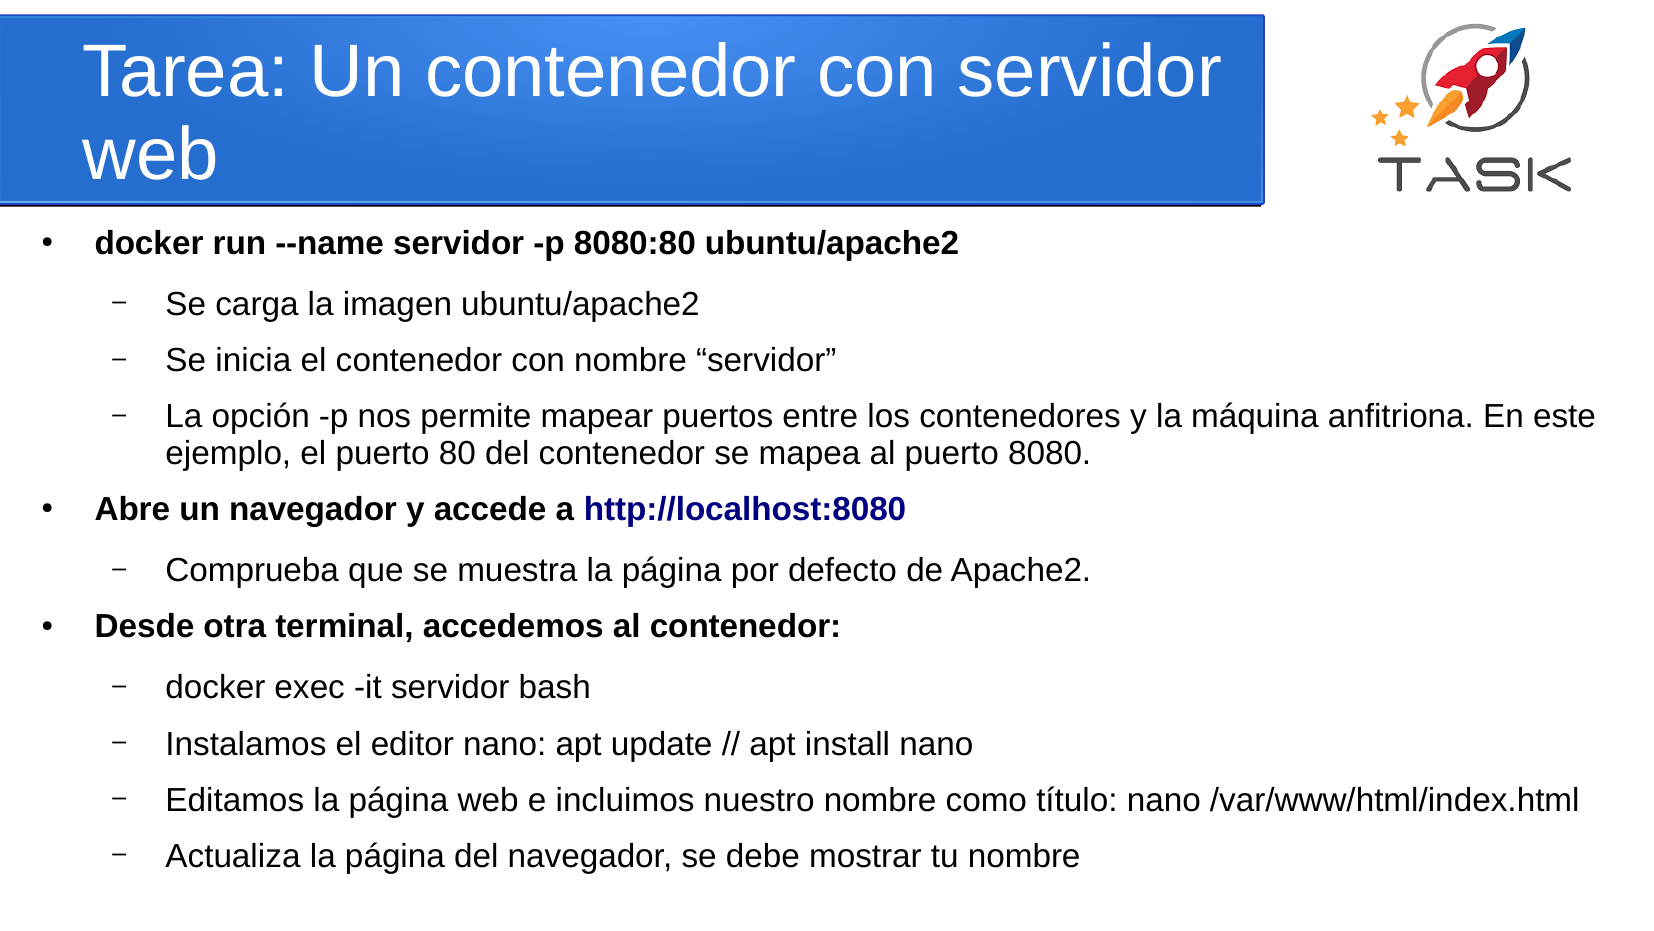

# Tarea: Un contenedor con servidor web
docker run --name servidor -p 8080:80 ubuntu/apache2
Se carga la imagen ubuntu/apache2
Se inicia el contenedor con nombre “servidor”
La opción -p nos permite mapear puertos entre los contenedores y la máquina anfitriona. En este ejemplo, el puerto 80 del contenedor se mapea al puerto 8080.
Abre un navegador y accede a http://localhost:8080
Comprueba que se muestra la página por defecto de Apache2.
Desde otra terminal, accedemos al contenedor:
docker exec -it servidor bash
Instalamos el editor nano: apt update // apt install nano
Editamos la página web e incluimos nuestro nombre como título: nano /var/www/html/index.html
Actualiza la página del navegador, se debe mostrar tu nombre